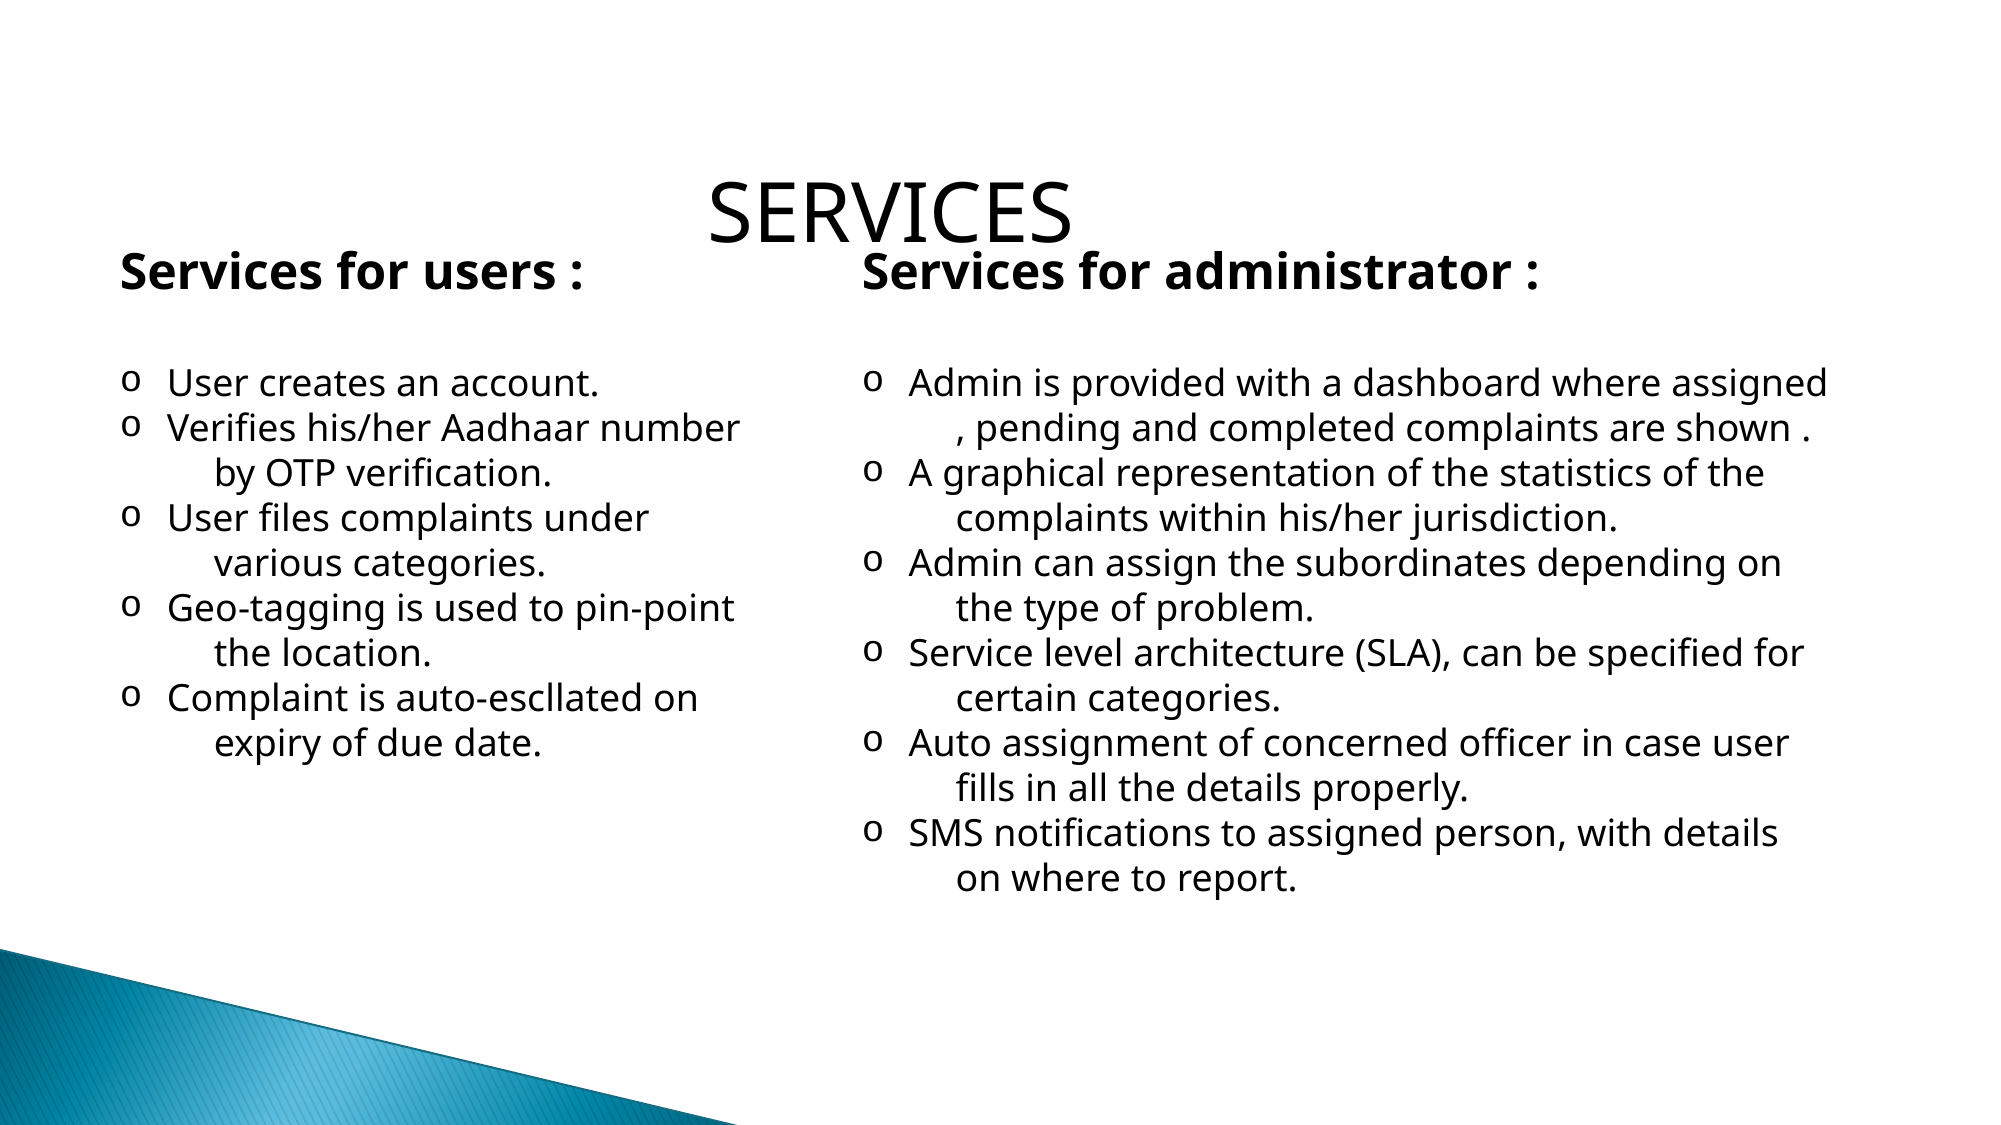

SERVICES
Services for users :
User creates an account.
Verifies his/her Aadhaar number by OTP verification.
User files complaints under various categories.
Geo-tagging is used to pin-point the location.
Complaint is auto-escllated on expiry of due date.
Services for administrator :
Admin is provided with a dashboard where assigned , pending and completed complaints are shown .
A graphical representation of the statistics of the complaints within his/her jurisdiction.
Admin can assign the subordinates depending on the type of problem.
Service level architecture (SLA), can be specified for certain categories.
Auto assignment of concerned officer in case user fills in all the details properly.
SMS notifications to assigned person, with details on where to report.